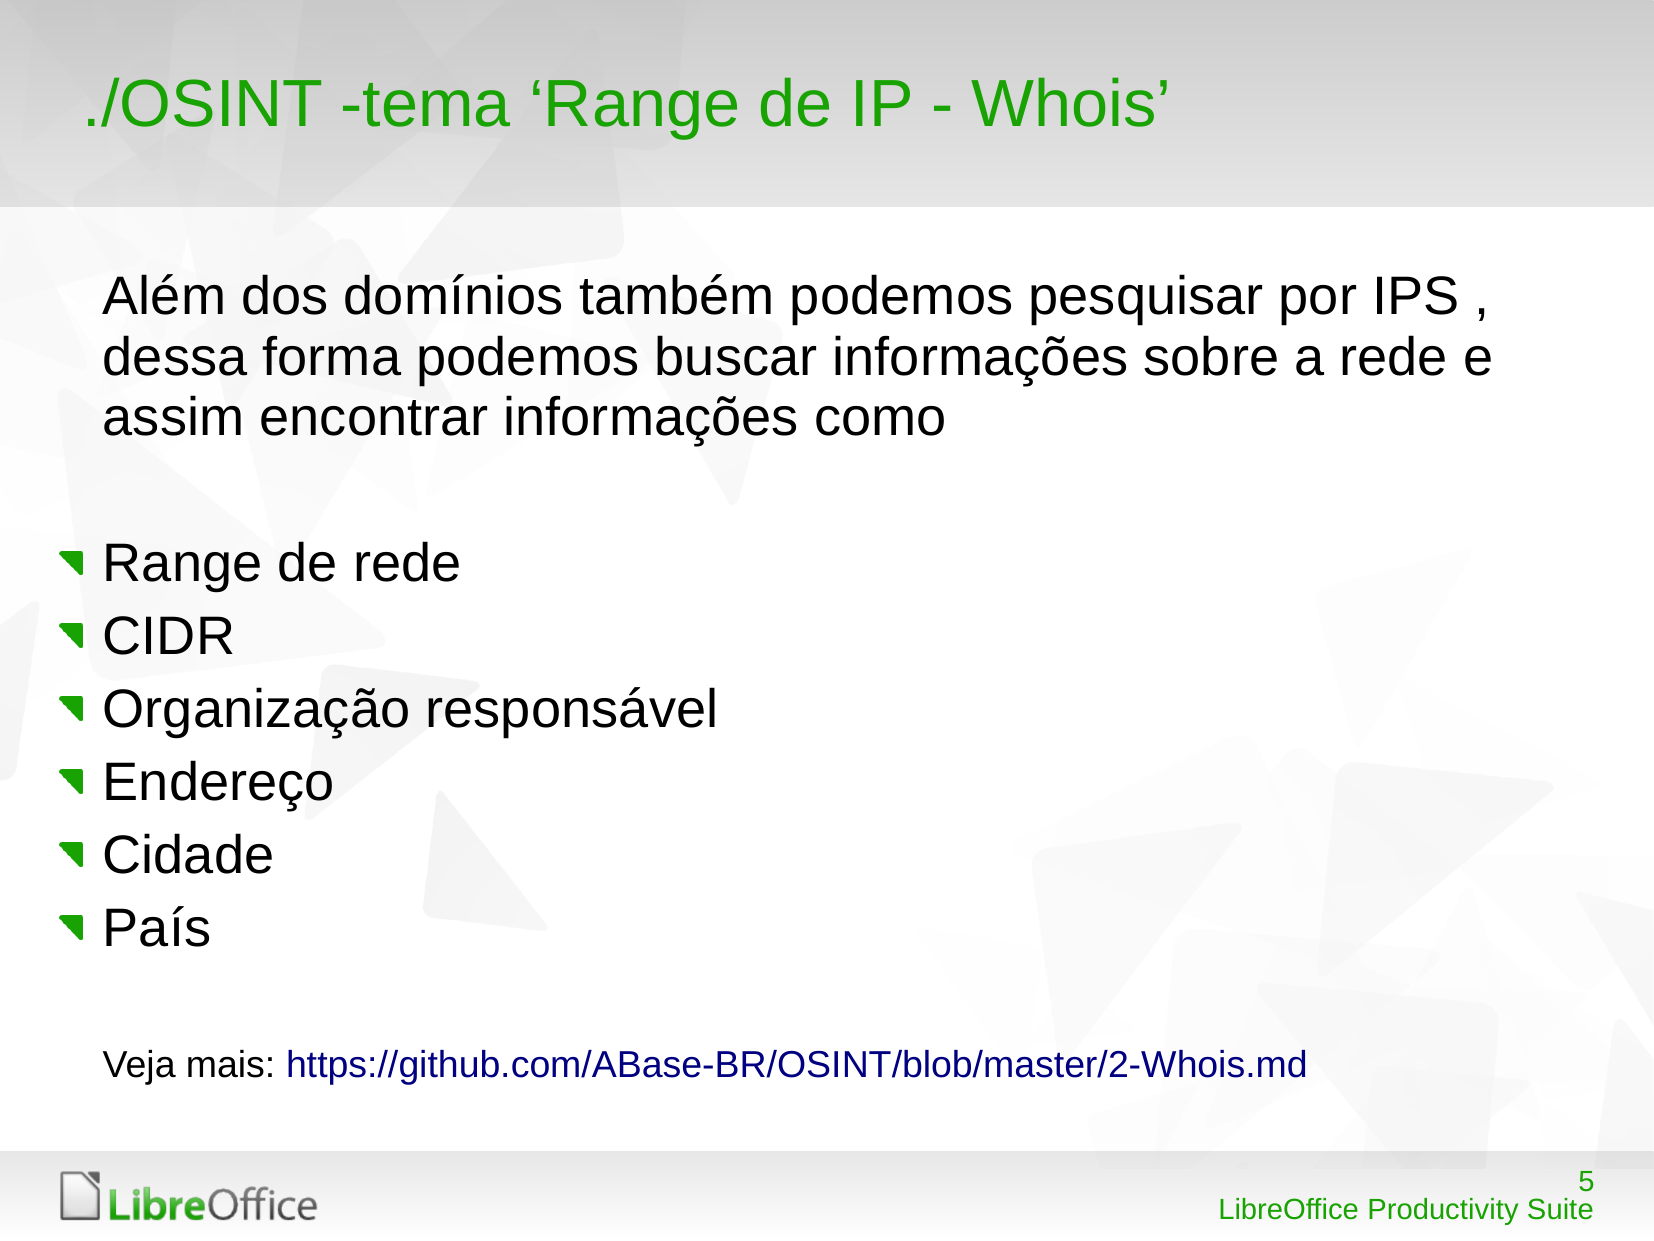

# ./OSINT -tema ‘Range de IP - Whois’
Além dos domínios também podemos pesquisar por IPS , dessa forma podemos buscar informações sobre a rede e assim encontrar informações como
Range de rede
CIDR
Organização responsável
Endereço
Cidade
País
Veja mais: https://github.com/ABase-BR/OSINT/blob/master/2-Whois.md
5
LibreOffice Productivity Suite